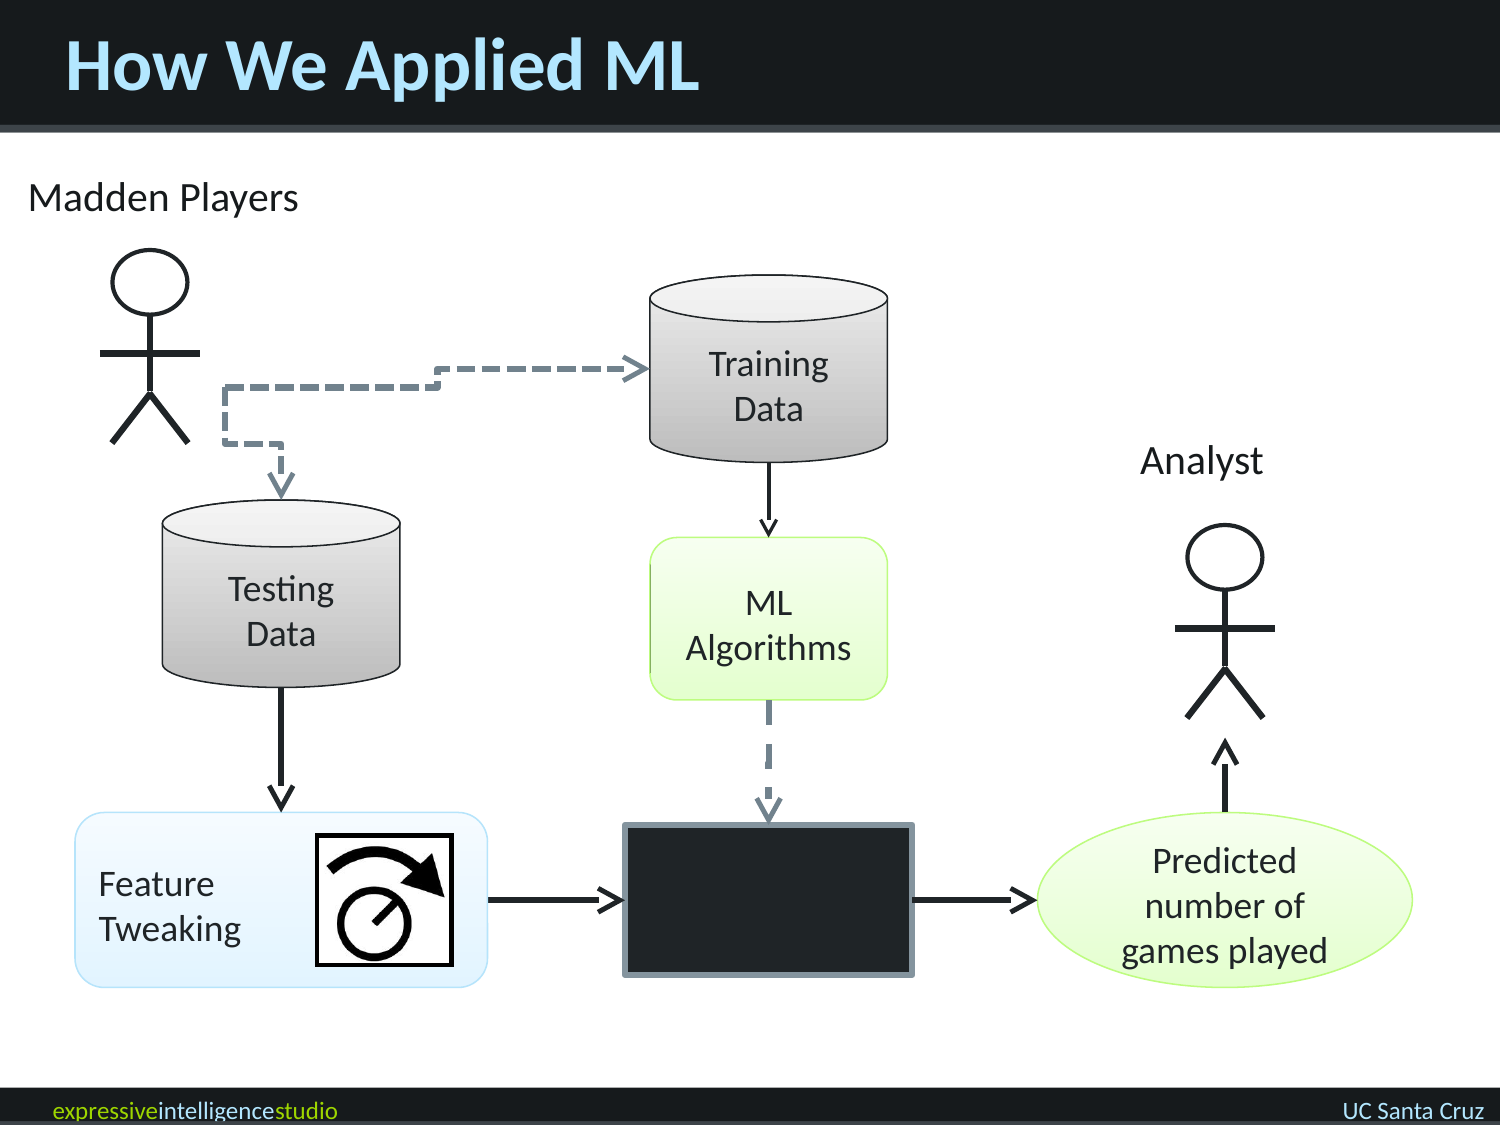

# How We Applied ML
Madden Players
Training
Data
Analyst
Testing
Data
ML Algorithms
Feature
Tweaking
Predicted number of games played
Models